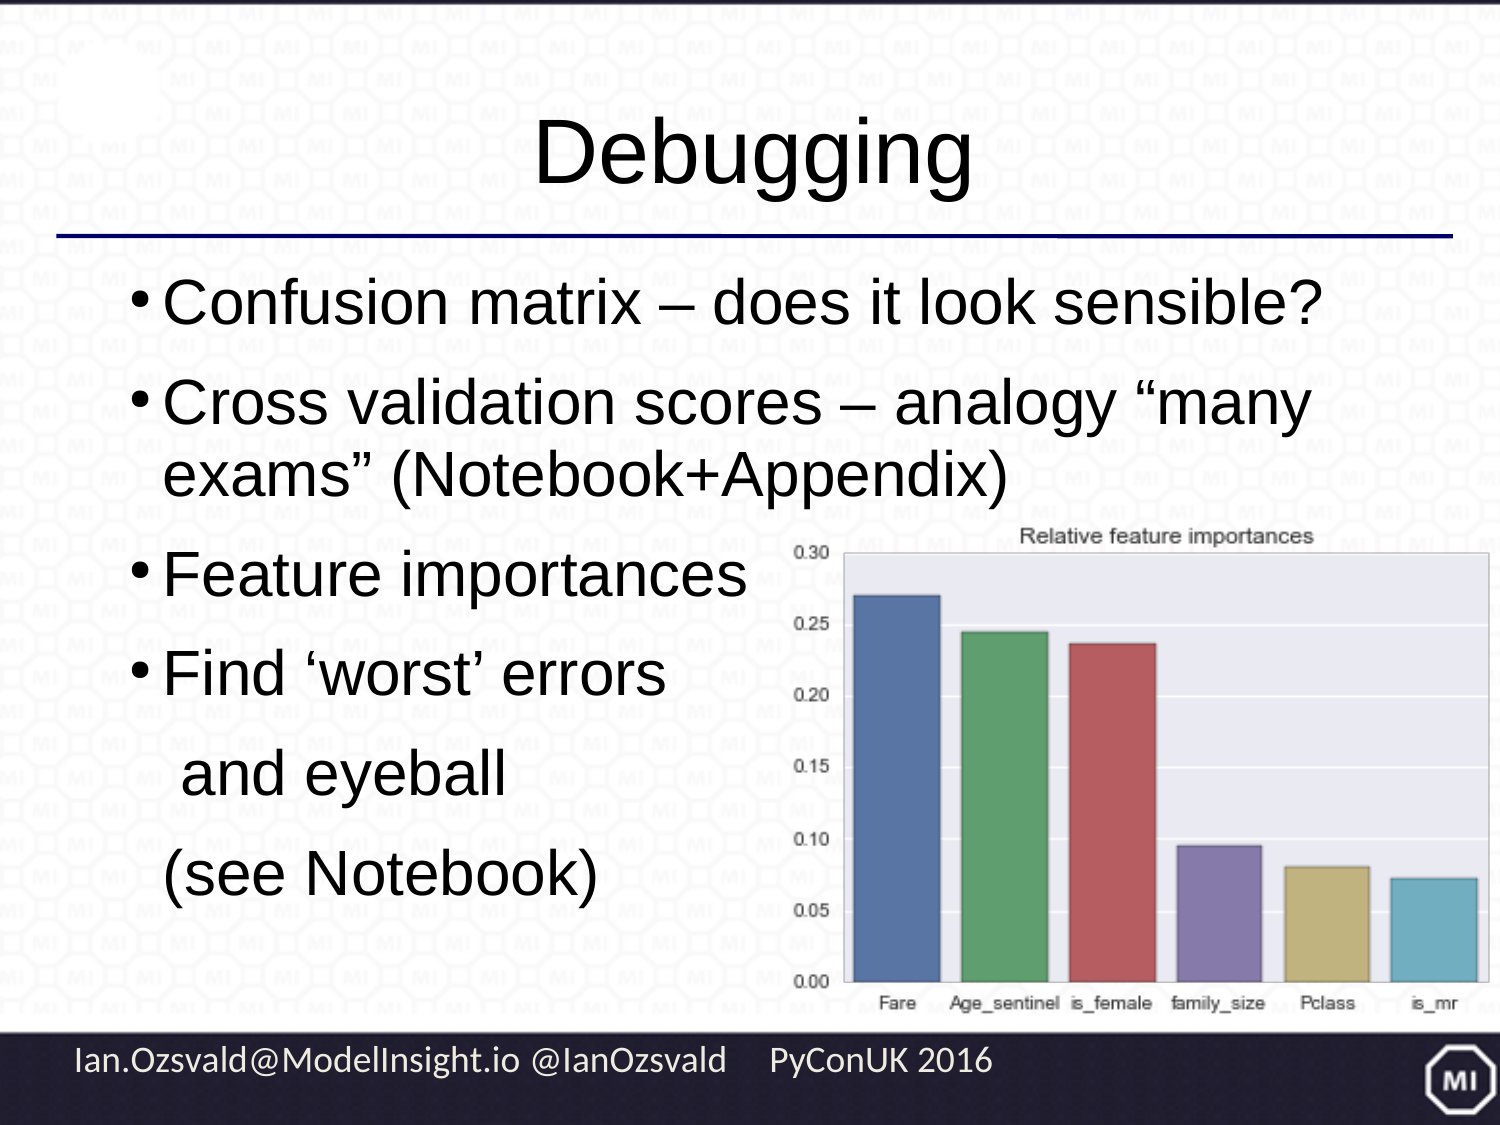

# Debugging
Confusion matrix – does it look sensible?
Cross validation scores – analogy “many exams” (Notebook+Appendix)
Feature importances
Find ‘worst’ errors
 and eyeball
(see Notebook)